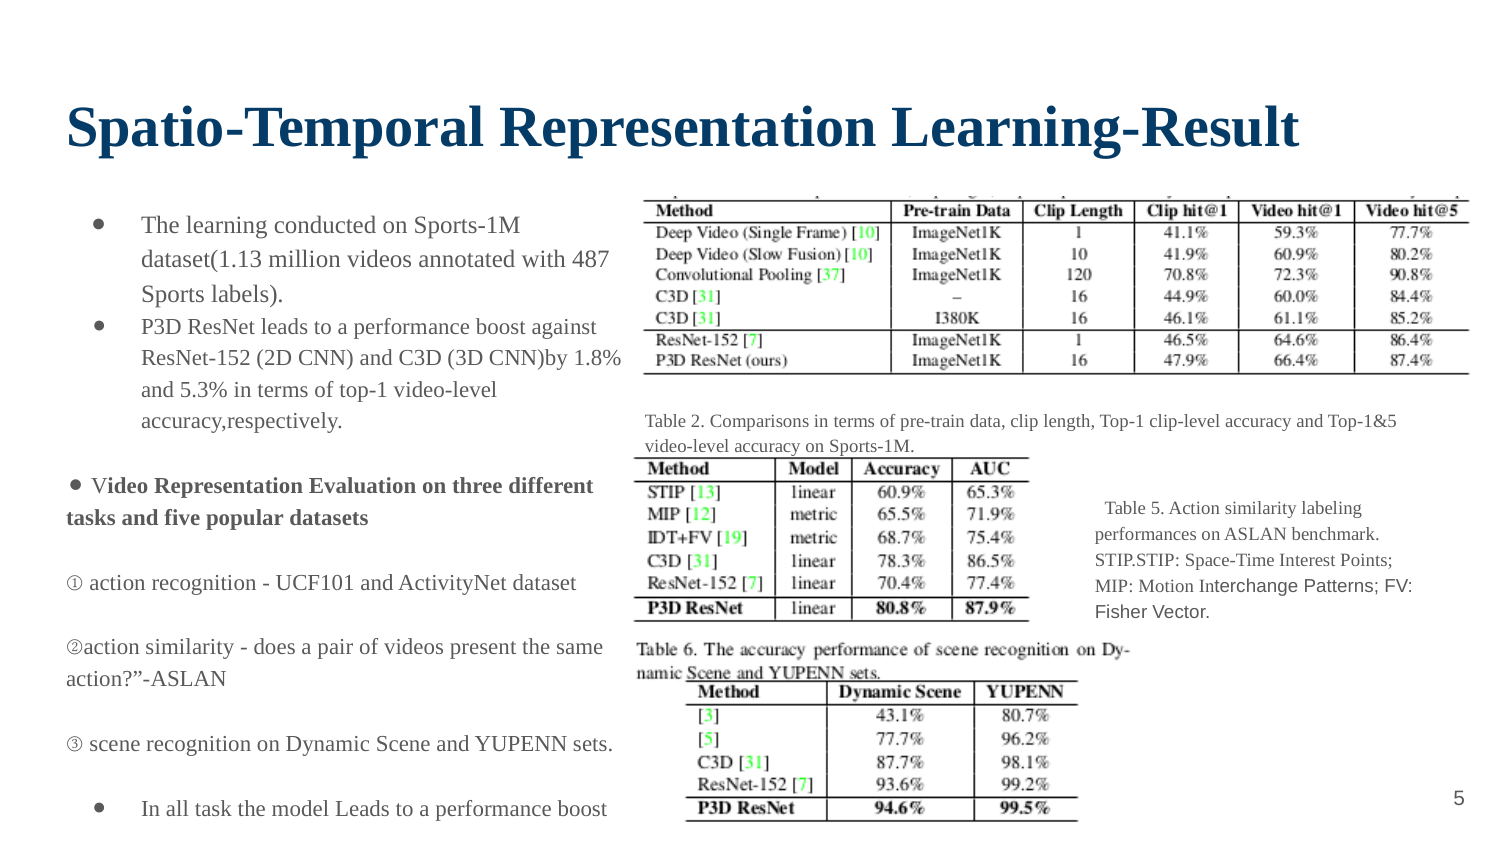

# Spatio-Temporal Representation Learning-Result
The learning conducted on Sports-1M dataset(1.13 million videos annotated with 487 Sports labels).
P3D ResNet leads to a performance boost against ResNet-152 (2D CNN) and C3D (3D CNN)by 1.8% and 5.3% in terms of top-1 video-level accuracy,respectively.
⚫ Video Representation Evaluation on three different tasks and five popular datasets
① action recognition - UCF101 and ActivityNet dataset
②action similarity - does a pair of videos present the same action?”-ASLAN
③ scene recognition on Dynamic Scene and YUPENN sets.
In all task the model Leads to a performance boost
Table 2. Comparisons in terms of pre-train data, clip length, Top-1 clip-level accuracy and Top-1&5 video-level accuracy on Sports-1M.
 Table 5. Action similarity labeling performances on ASLAN benchmark. STIP.STIP: Space-Time Interest Points; MIP: Motion Interchange Patterns; FV: Fisher Vector.